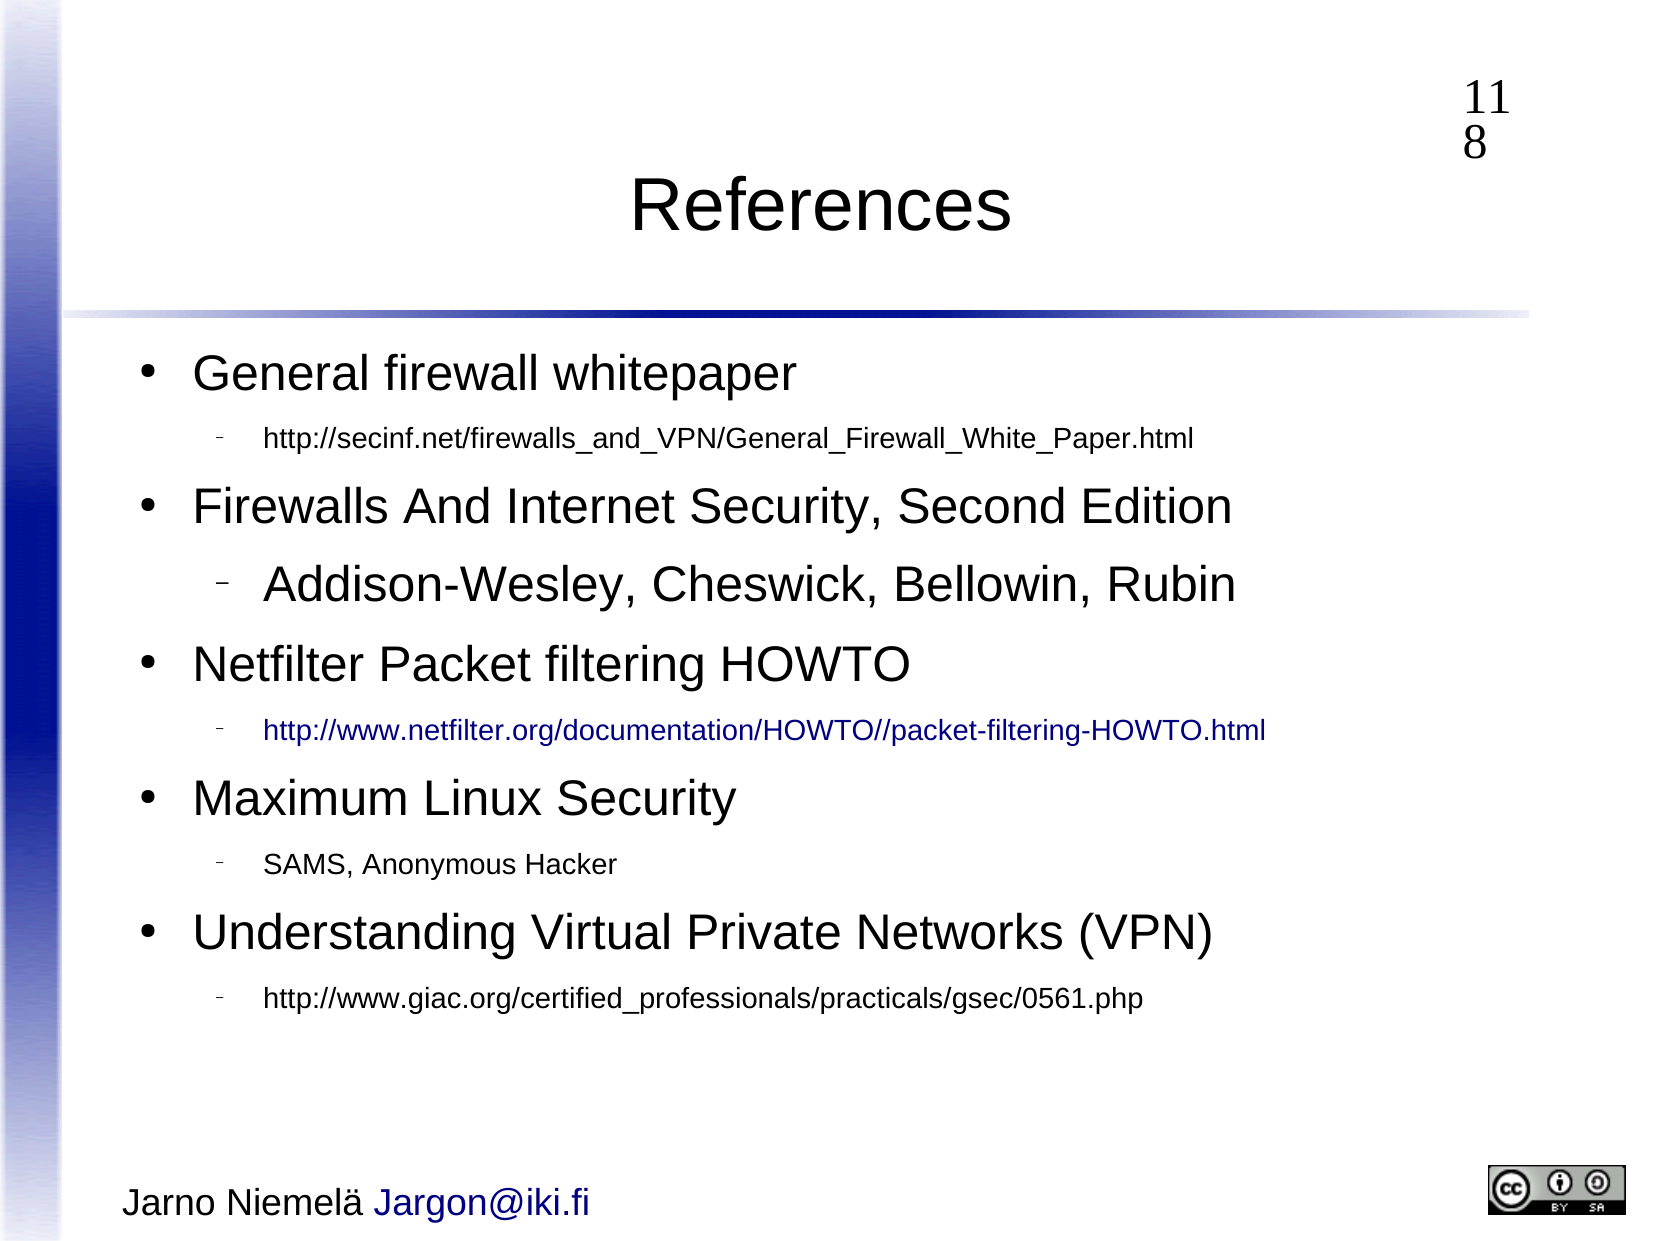

# References
General firewall whitepaper
http://secinf.net/firewalls_and_VPN/General_Firewall_White_Paper.html
Firewalls And Internet Security, Second Edition
Addison-Wesley, Cheswick, Bellowin, Rubin
Netfilter Packet filtering HOWTO
http://www.netfilter.org/documentation/HOWTO//packet-filtering-HOWTO.html
Maximum Linux Security
SAMS, Anonymous Hacker
Understanding Virtual Private Networks (VPN)
http://www.giac.org/certified_professionals/practicals/gsec/0561.php